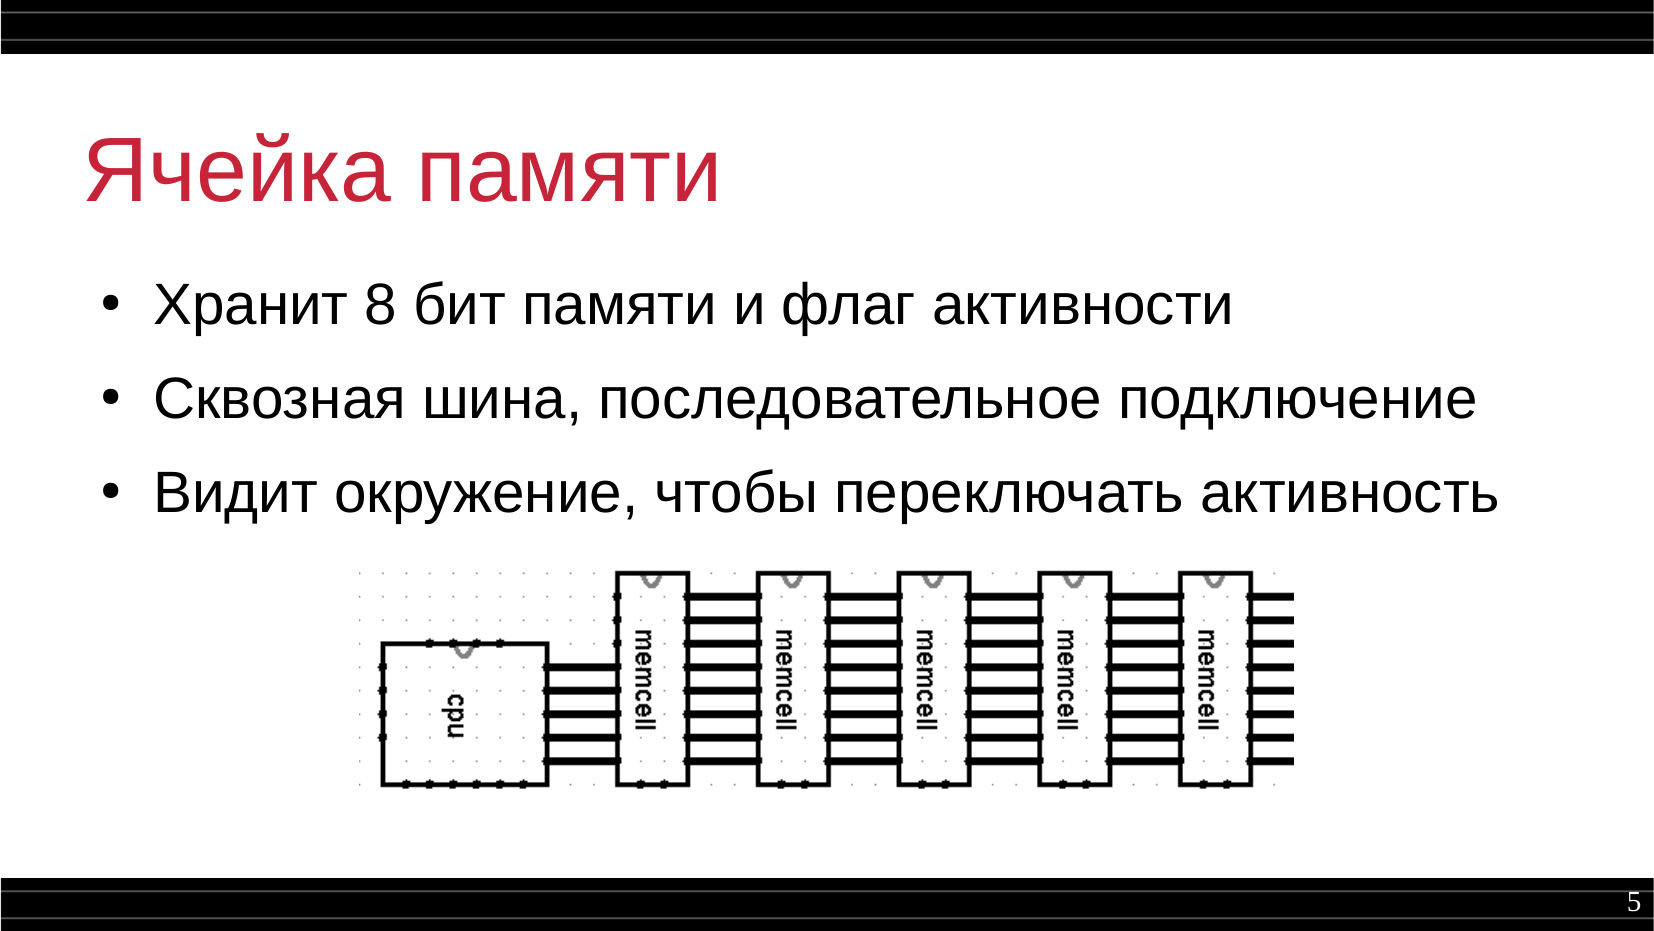

# Ячейка памяти
Хранит 8 бит памяти и флаг активности
Сквозная шина, последовательное подключение
Видит окружение, чтобы переключать активность